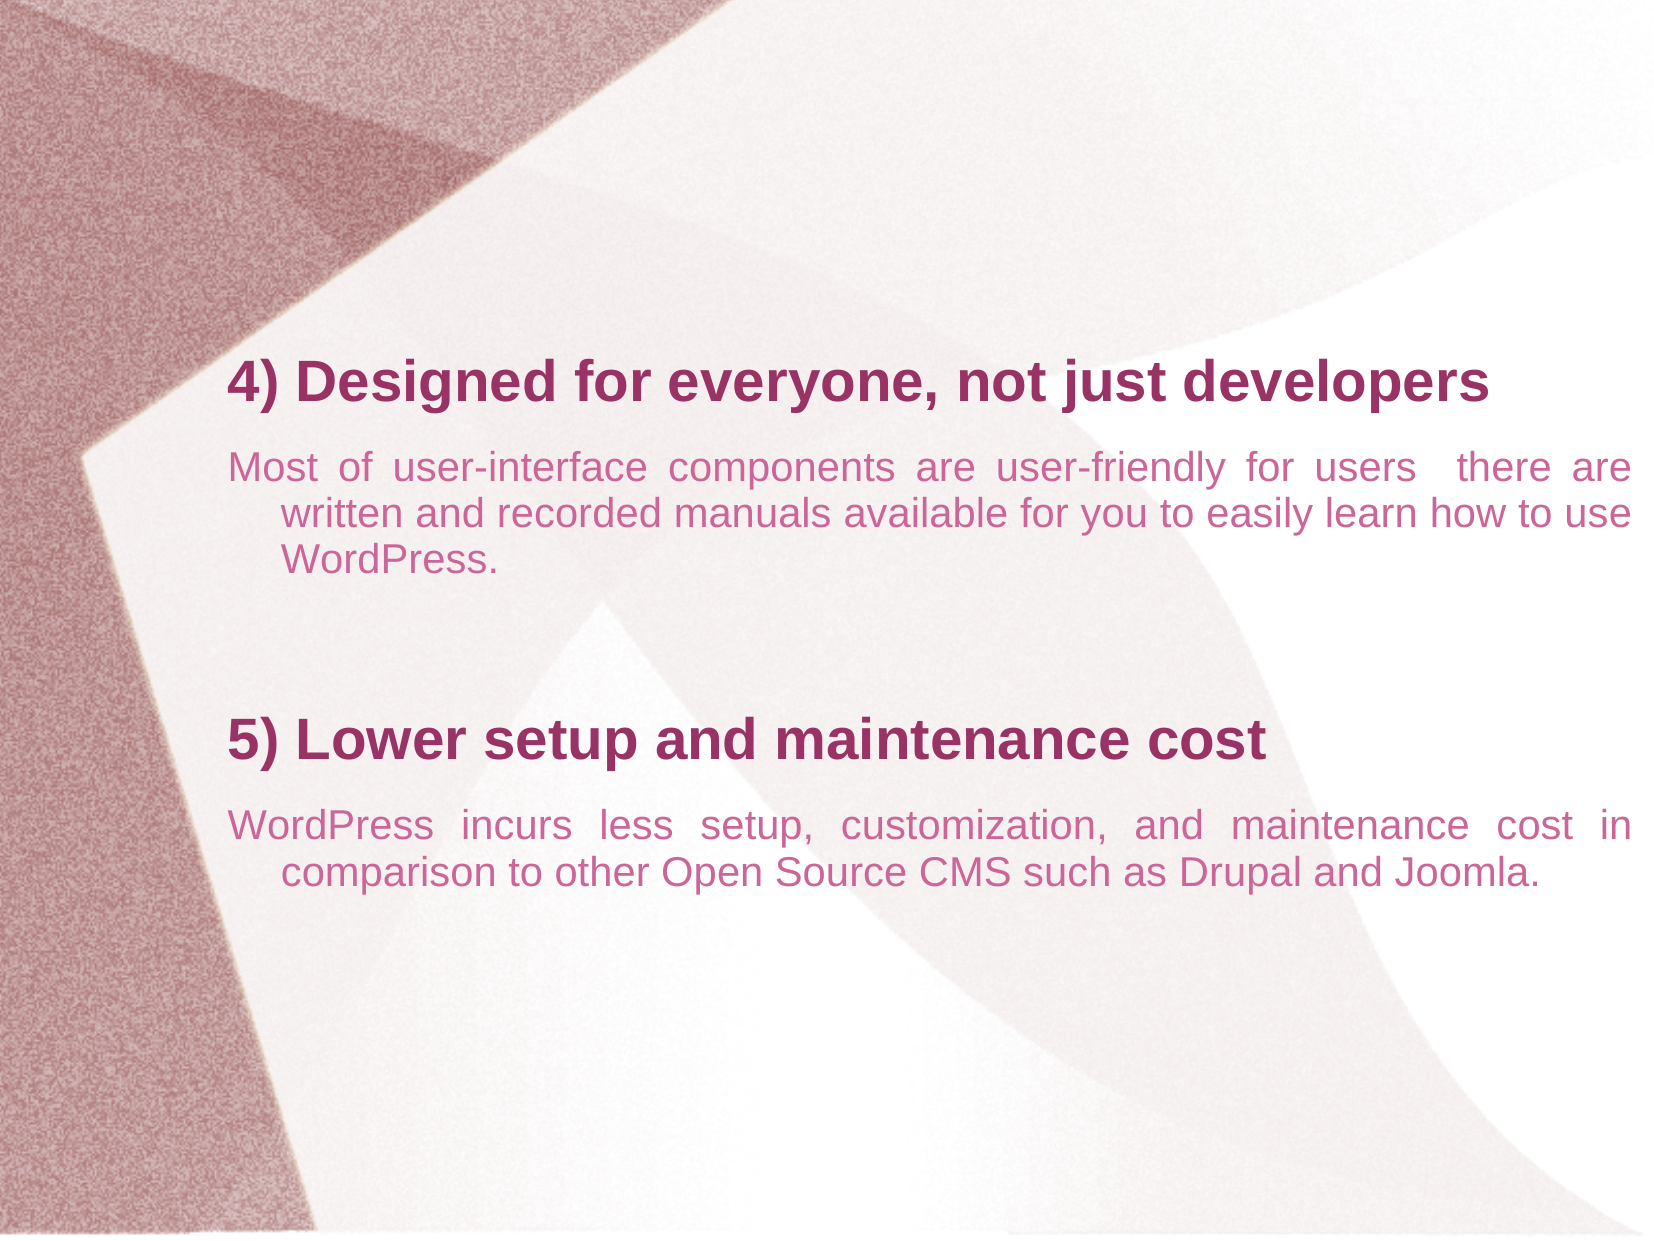

#
4) Designed for everyone, not just developers
Most of user-interface components are user-friendly for users there are written and recorded manuals available for you to easily learn how to use WordPress.
5) Lower setup and maintenance cost
WordPress incurs less setup, customization, and maintenance cost in comparison to other Open Source CMS such as Drupal and Joomla.